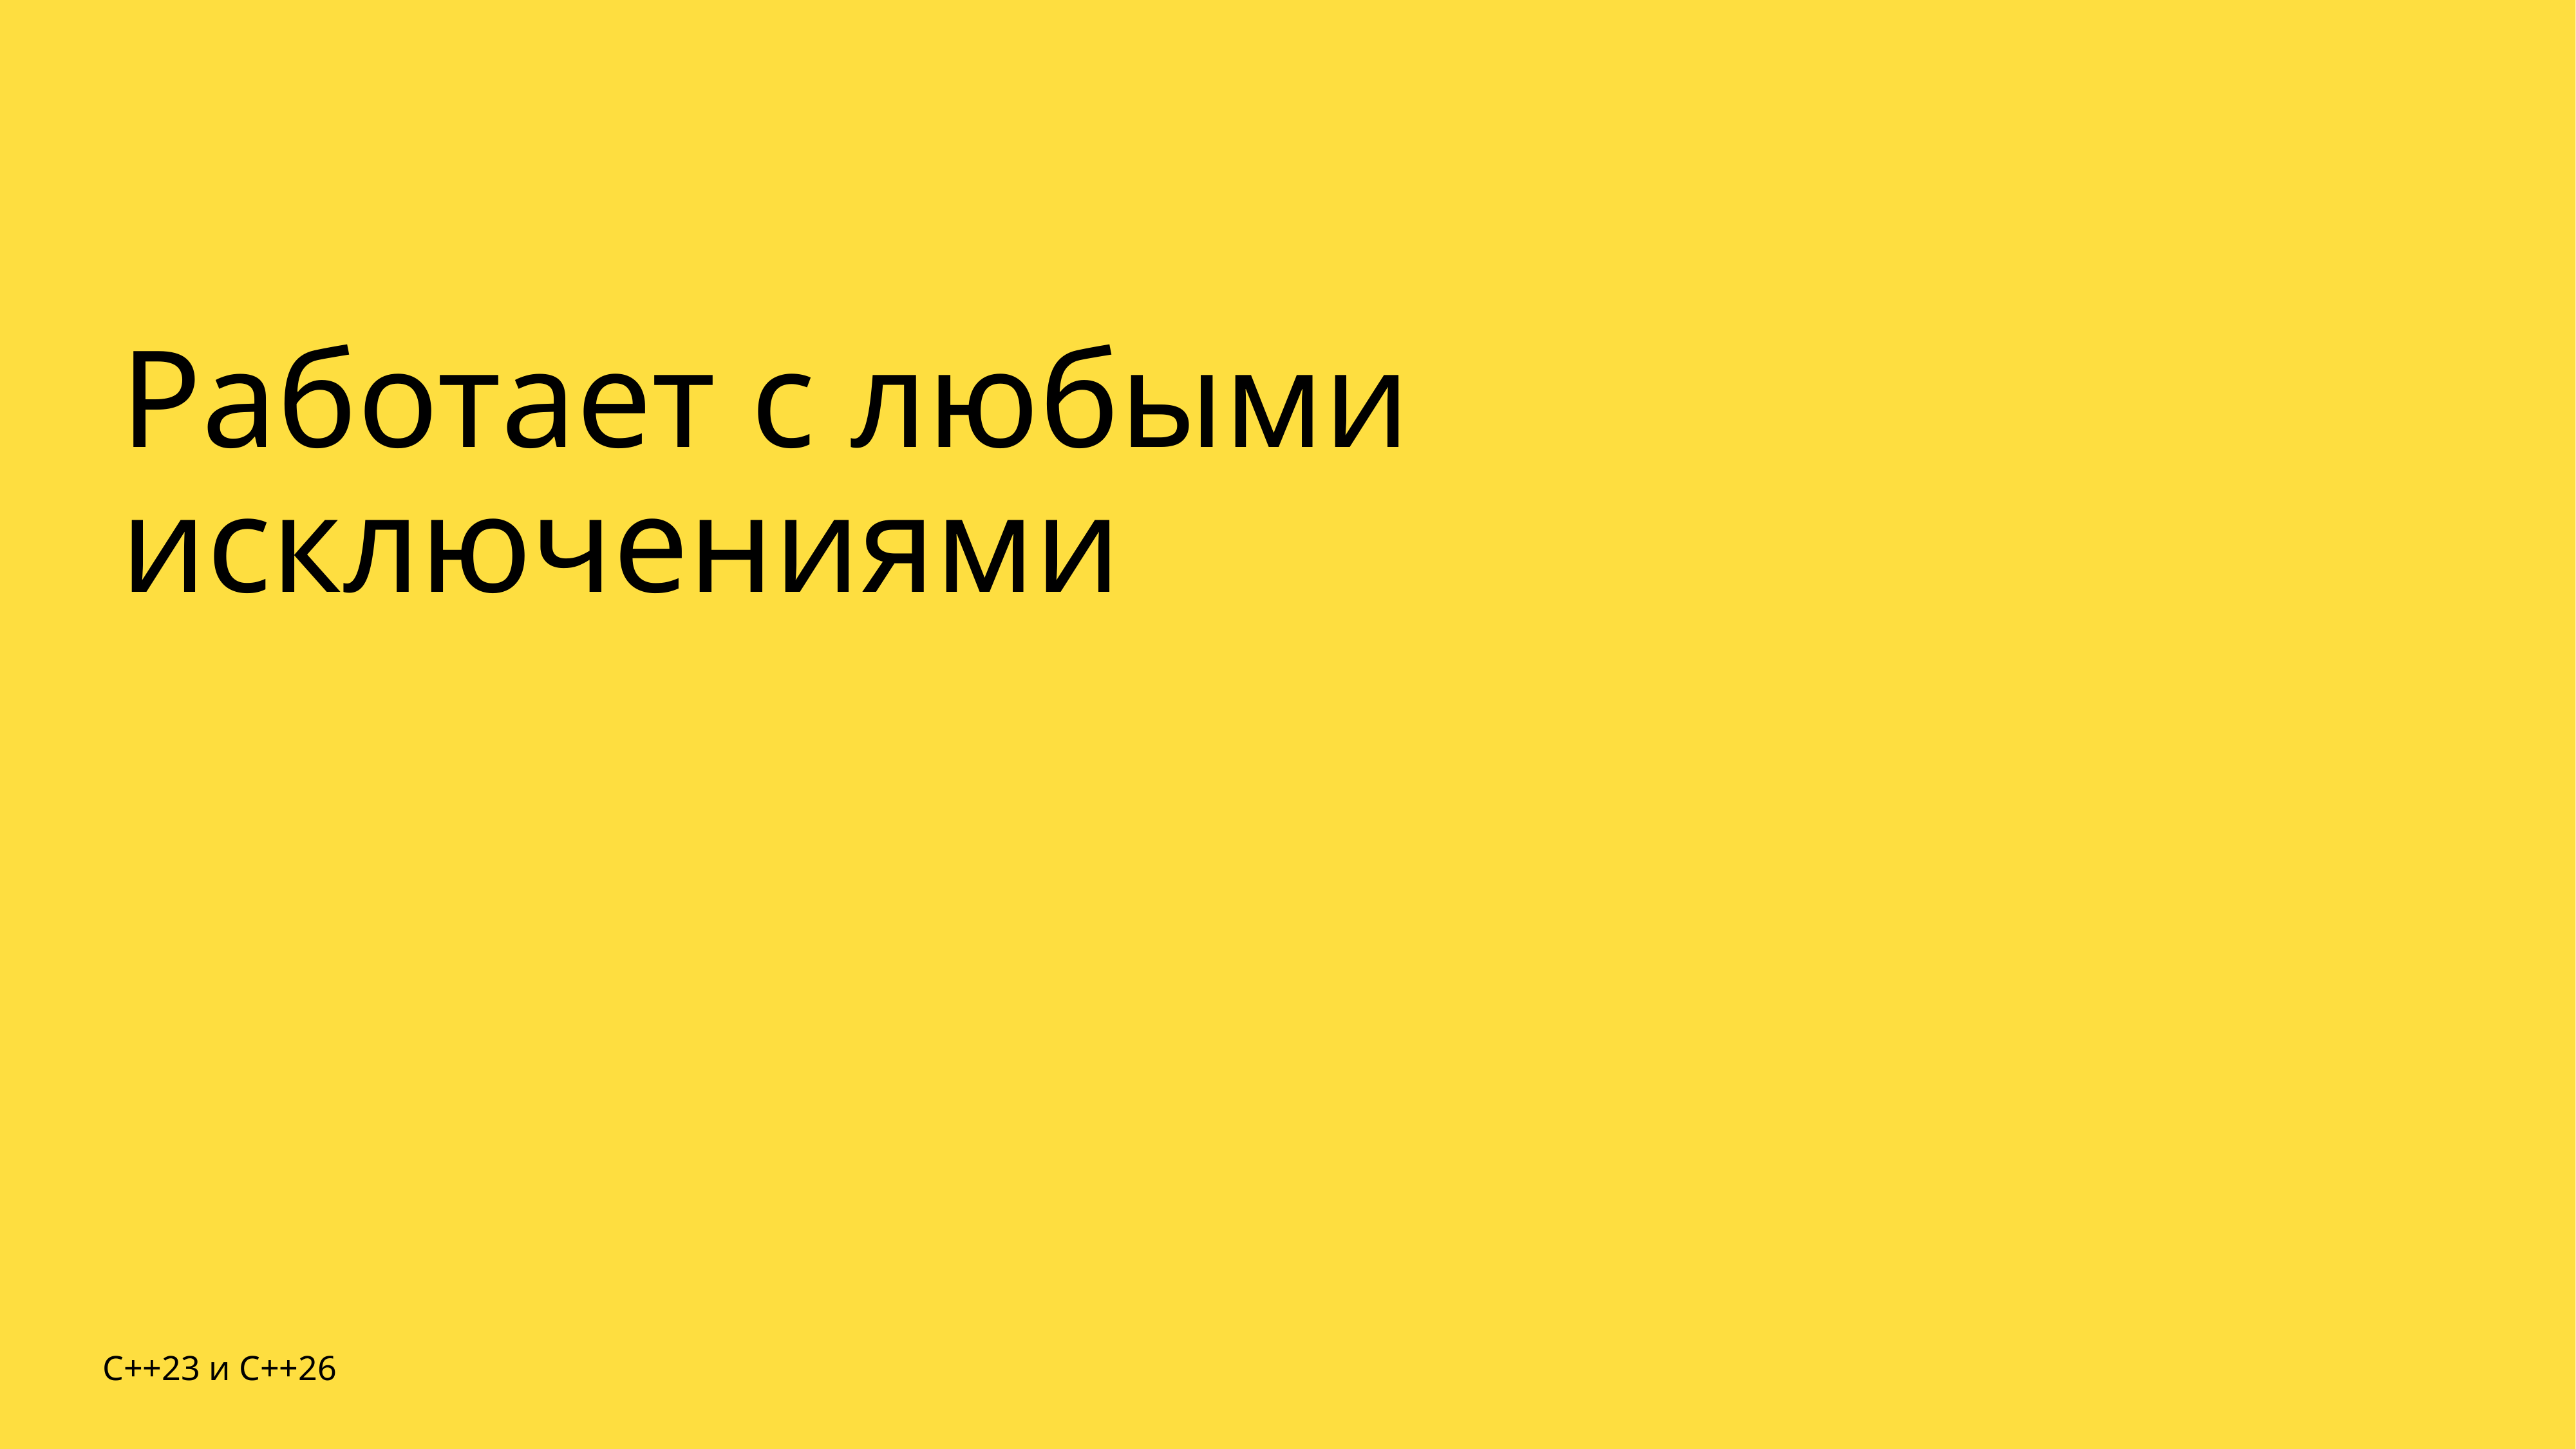

# Работает с любыми исключениями
C++23 и C++26